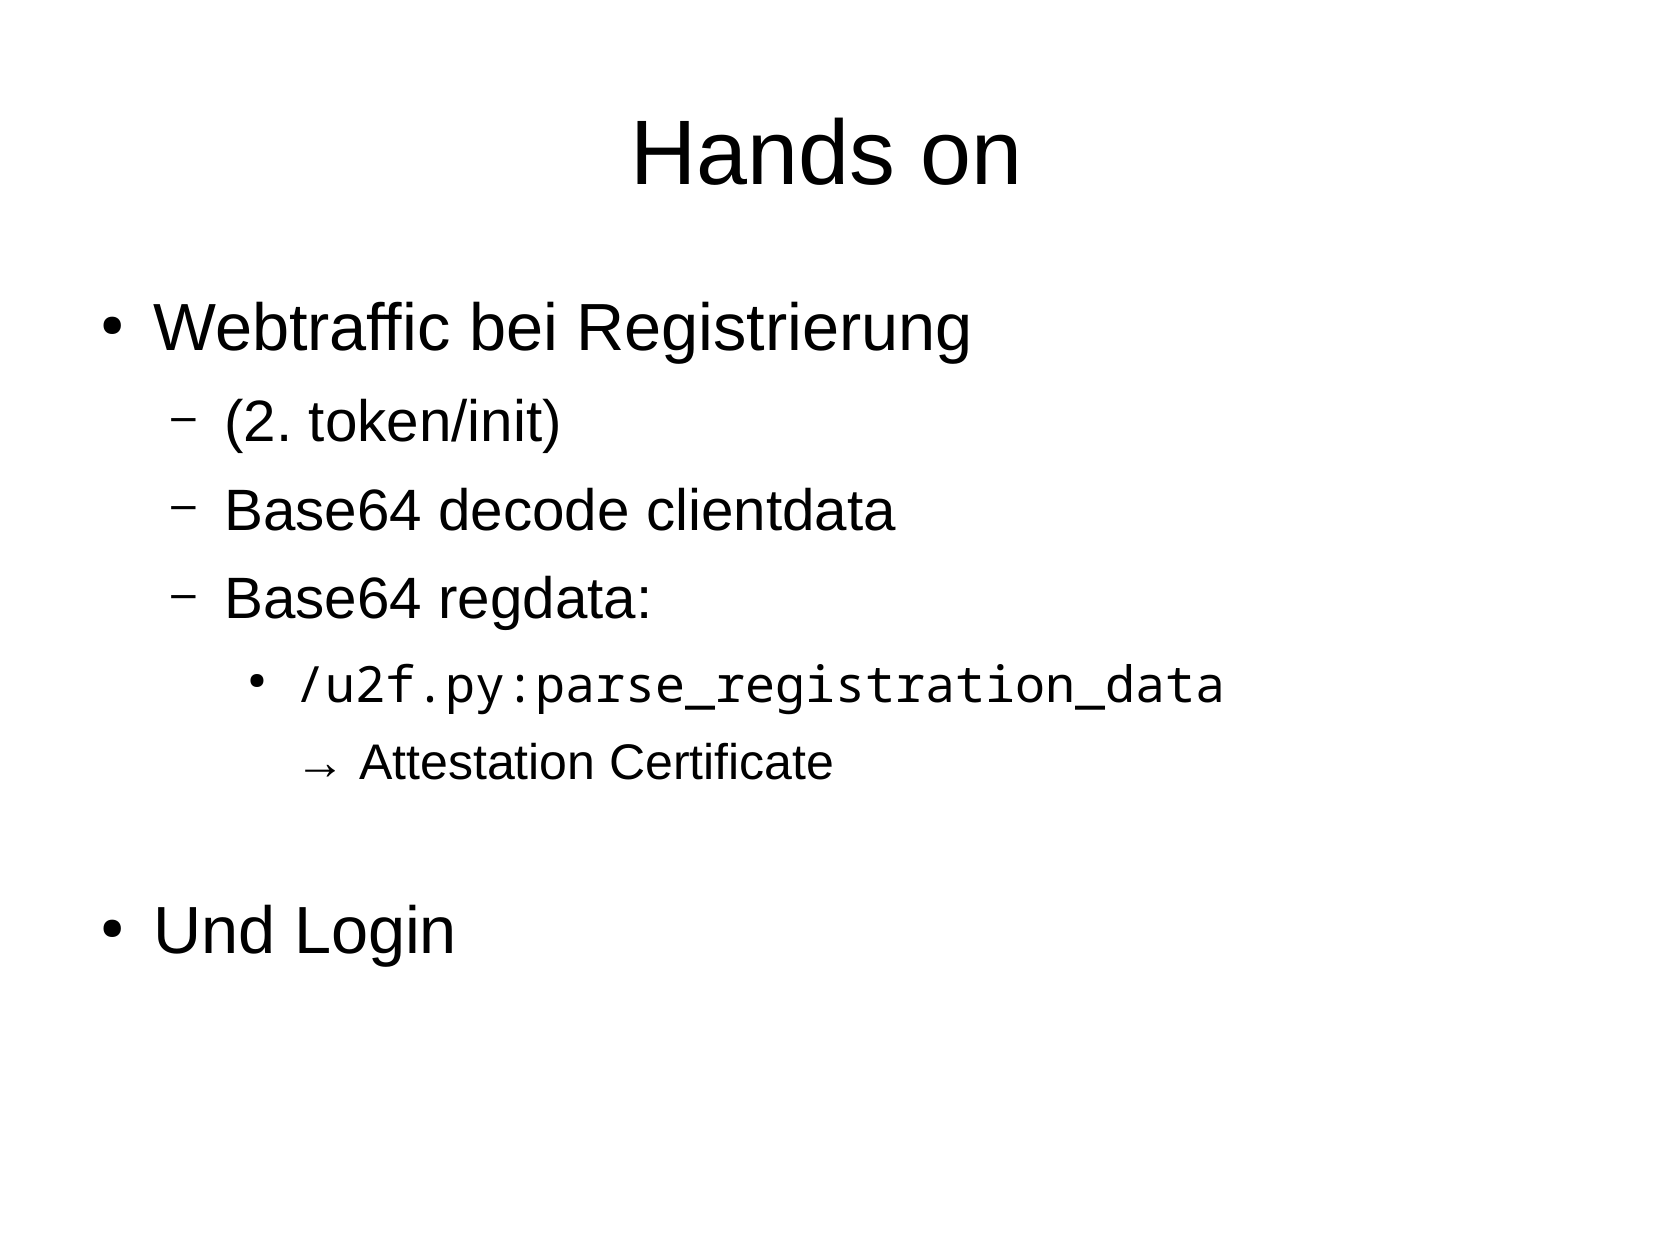

# Hands on
Webtraffic bei Registrierung
(2. token/init)
Base64 decode clientdata
Base64 regdata:
/u2f.py:parse_registration_data
→ Attestation Certificate
Und Login